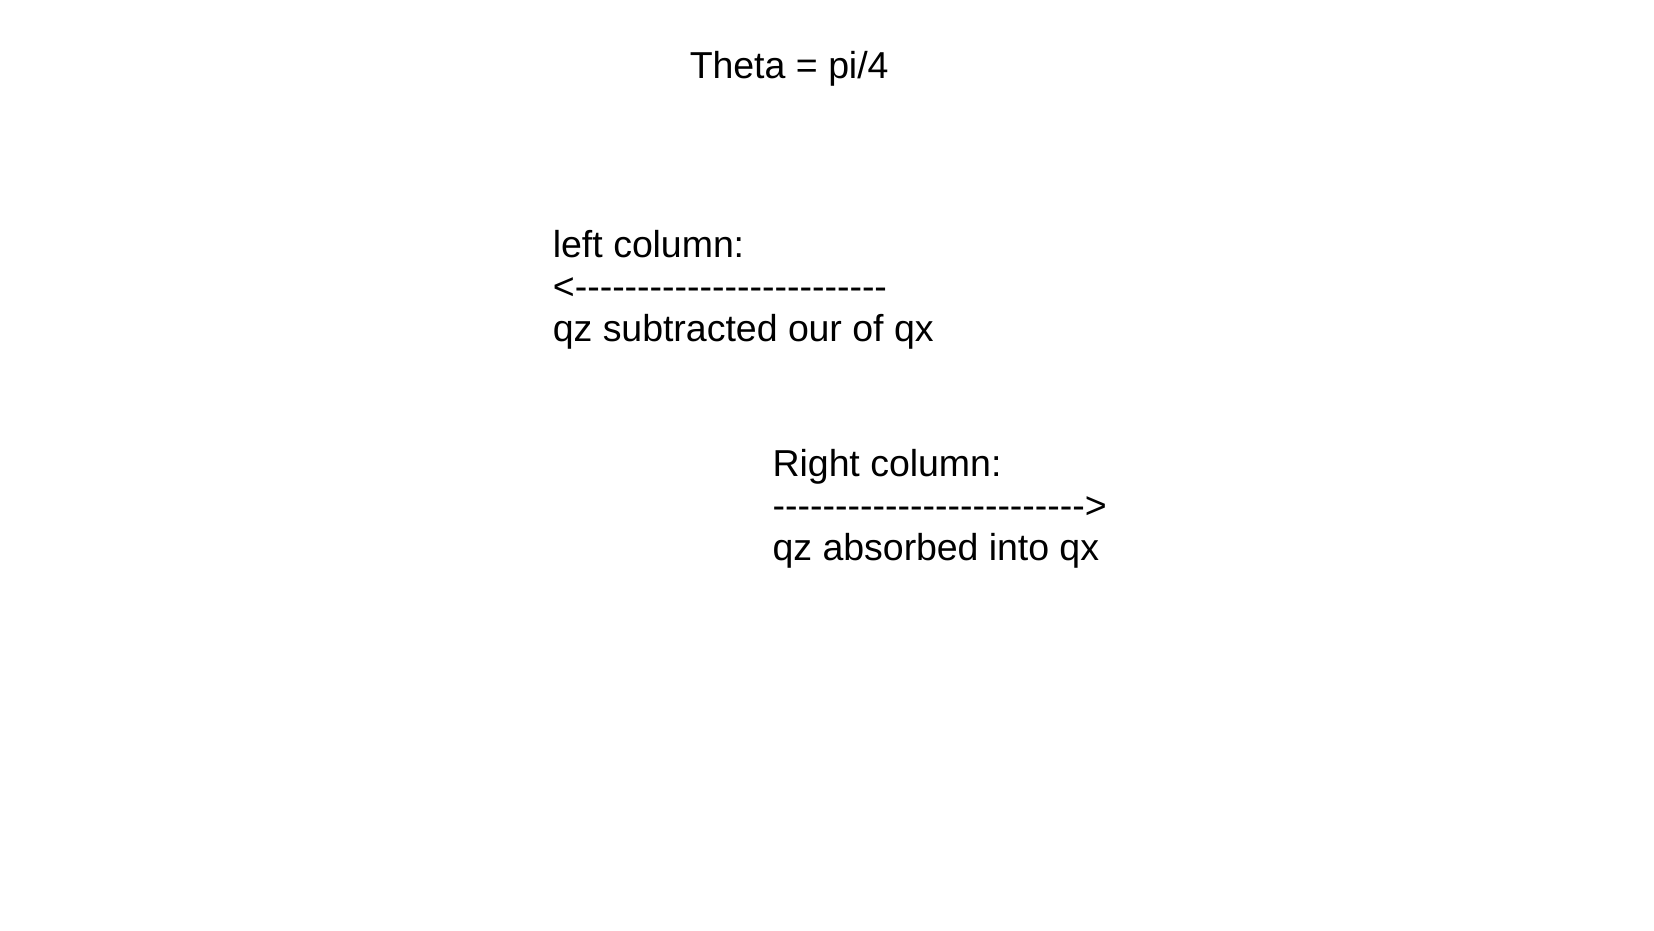

Theta = pi/4
left column:
<-------------------------
qz subtracted our of qx
Right column:
------------------------->
qz absorbed into qx